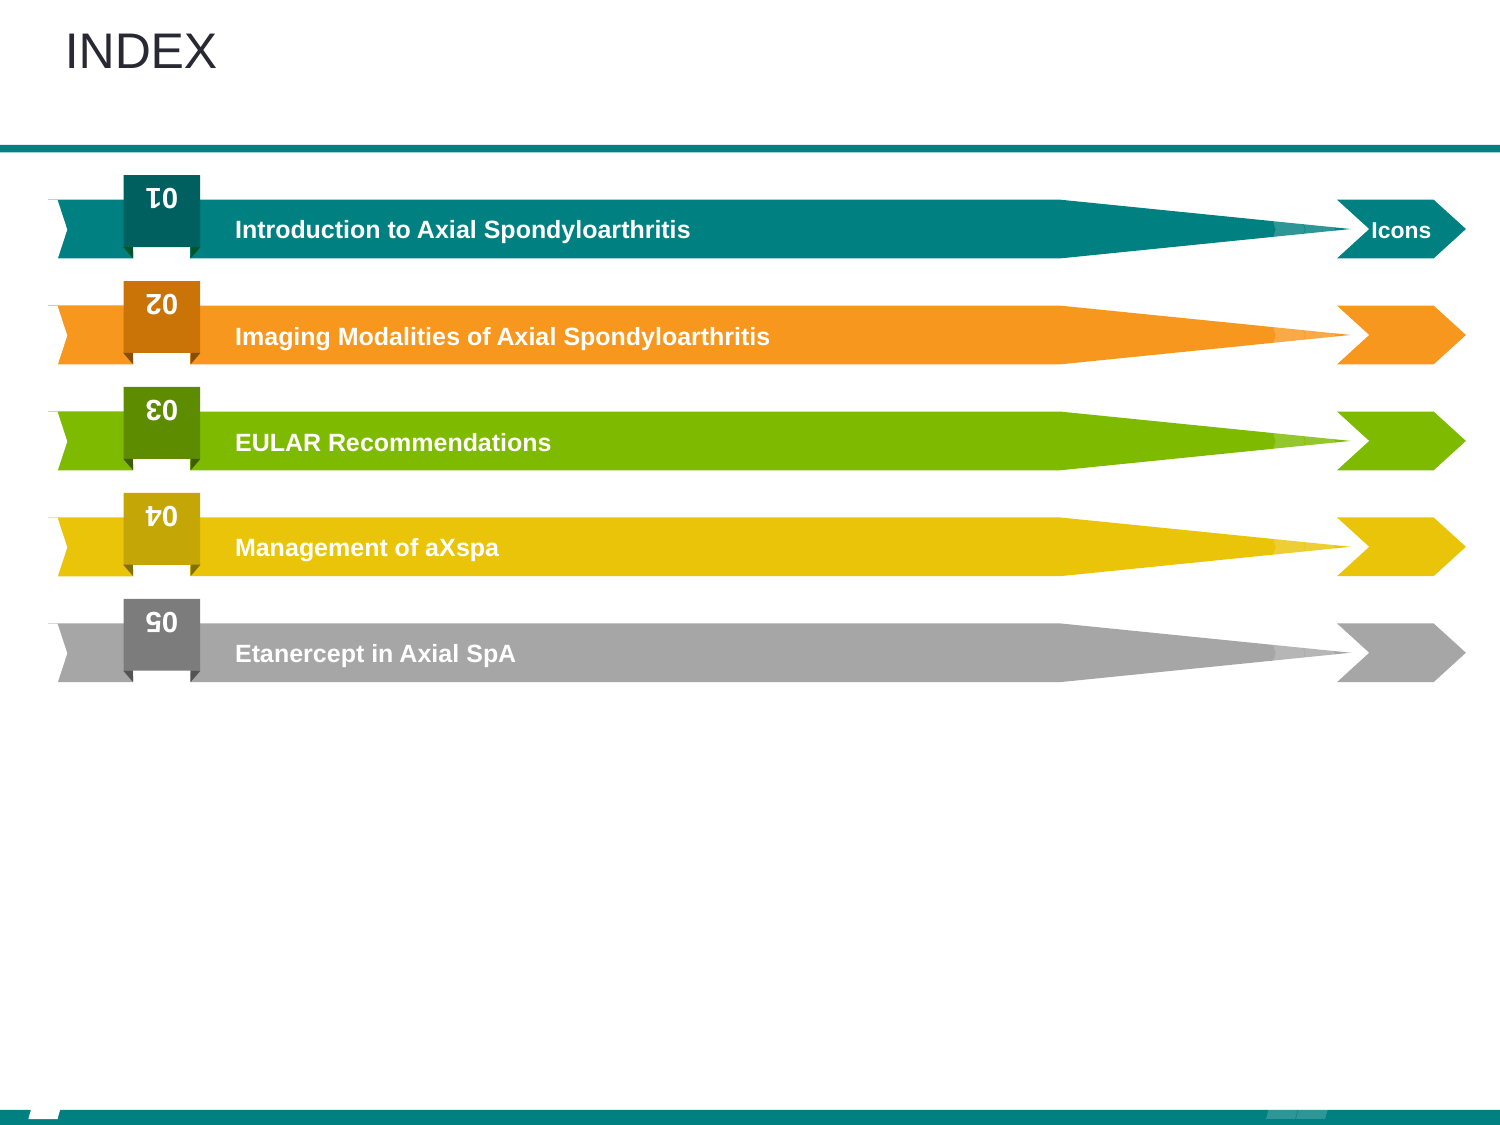

# INDEX
01
Introduction to Axial Spondyloarthritis
Icons
02
Imaging Modalities of Axial Spondyloarthritis
03
EULAR Recommendations
04
Management of aXspa
05
Etanercept in Axial SpA